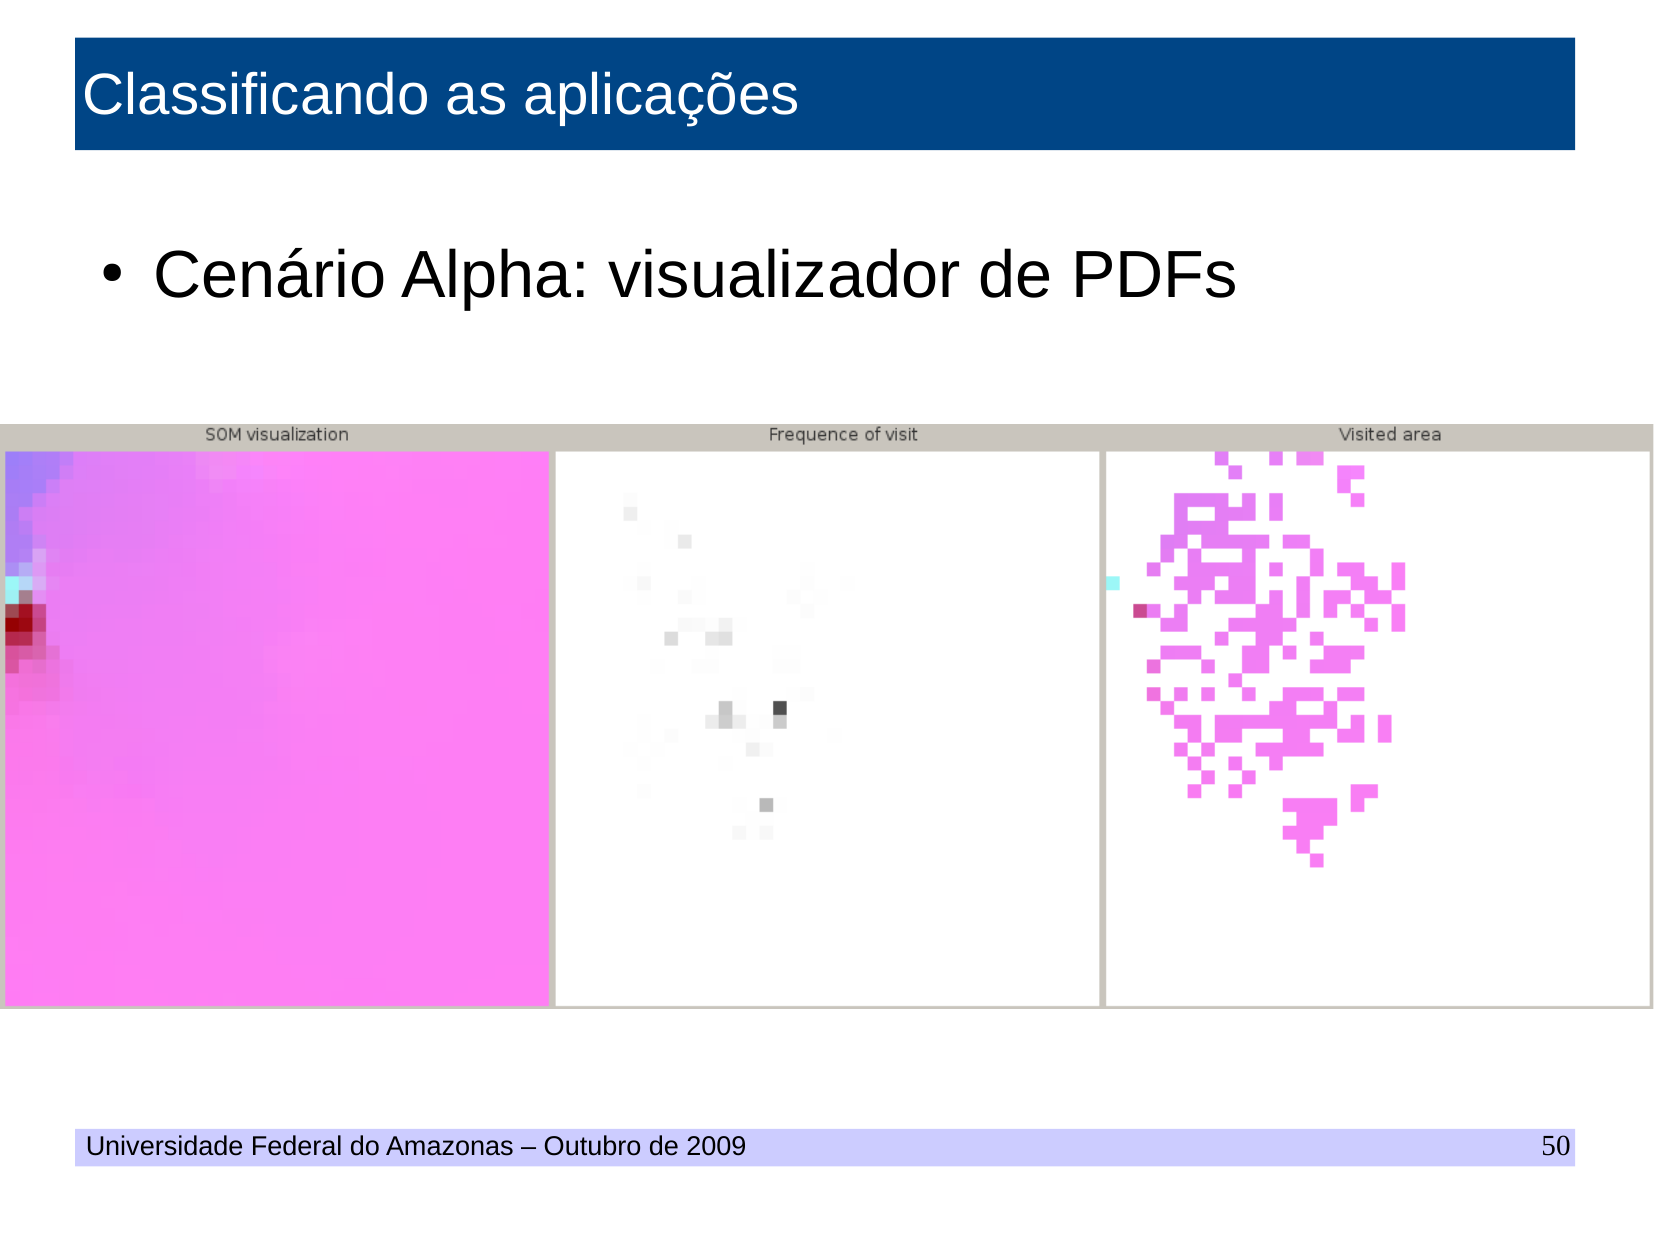

# Classificando as aplicações
Cenário Alpha: visualizador de PDFs
50